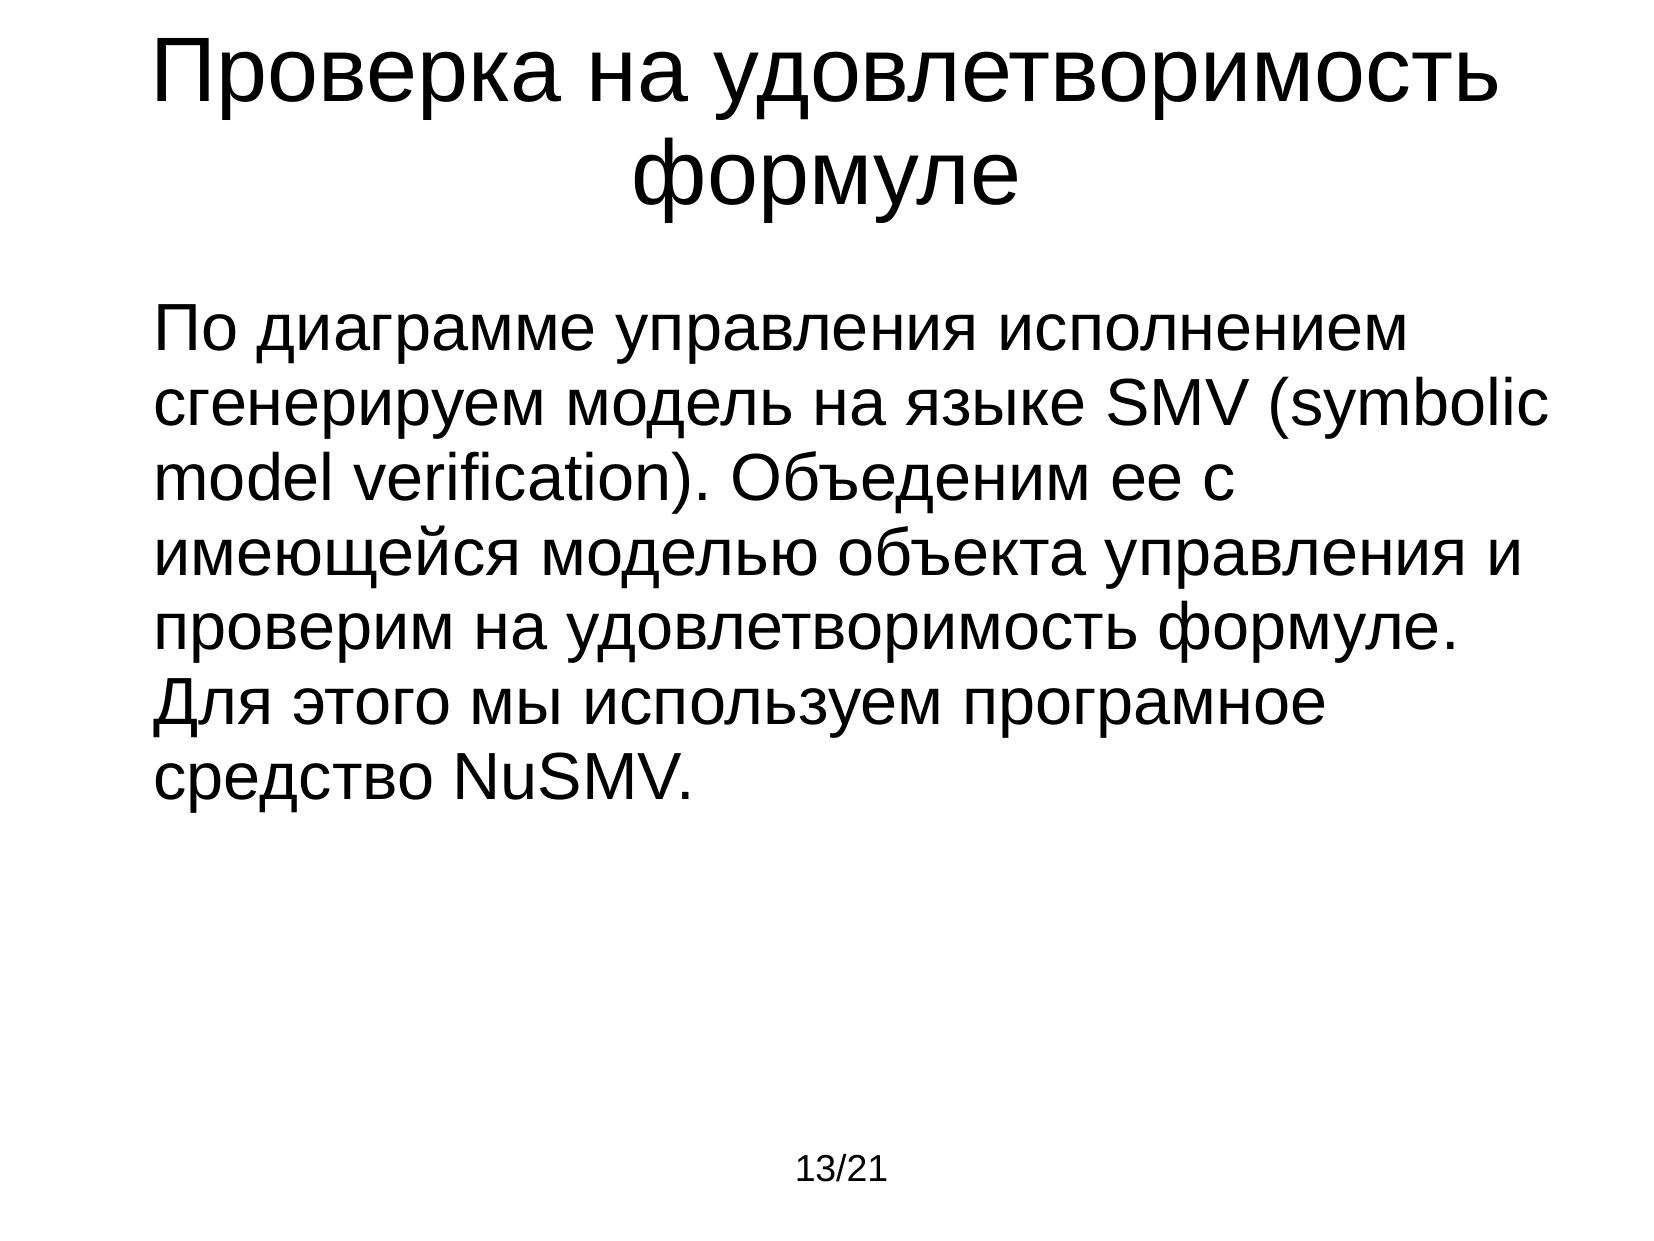

# Проверка на удовлетворимость формуле
По диаграмме управления исполнением сгенерируем модель на языке SMV (symbolic model verification). Объеденим ее с имеющейся моделью объекта управления и проверим на удовлетворимость формуле. Для этого мы используем програмное средство NuSMV.
13/21